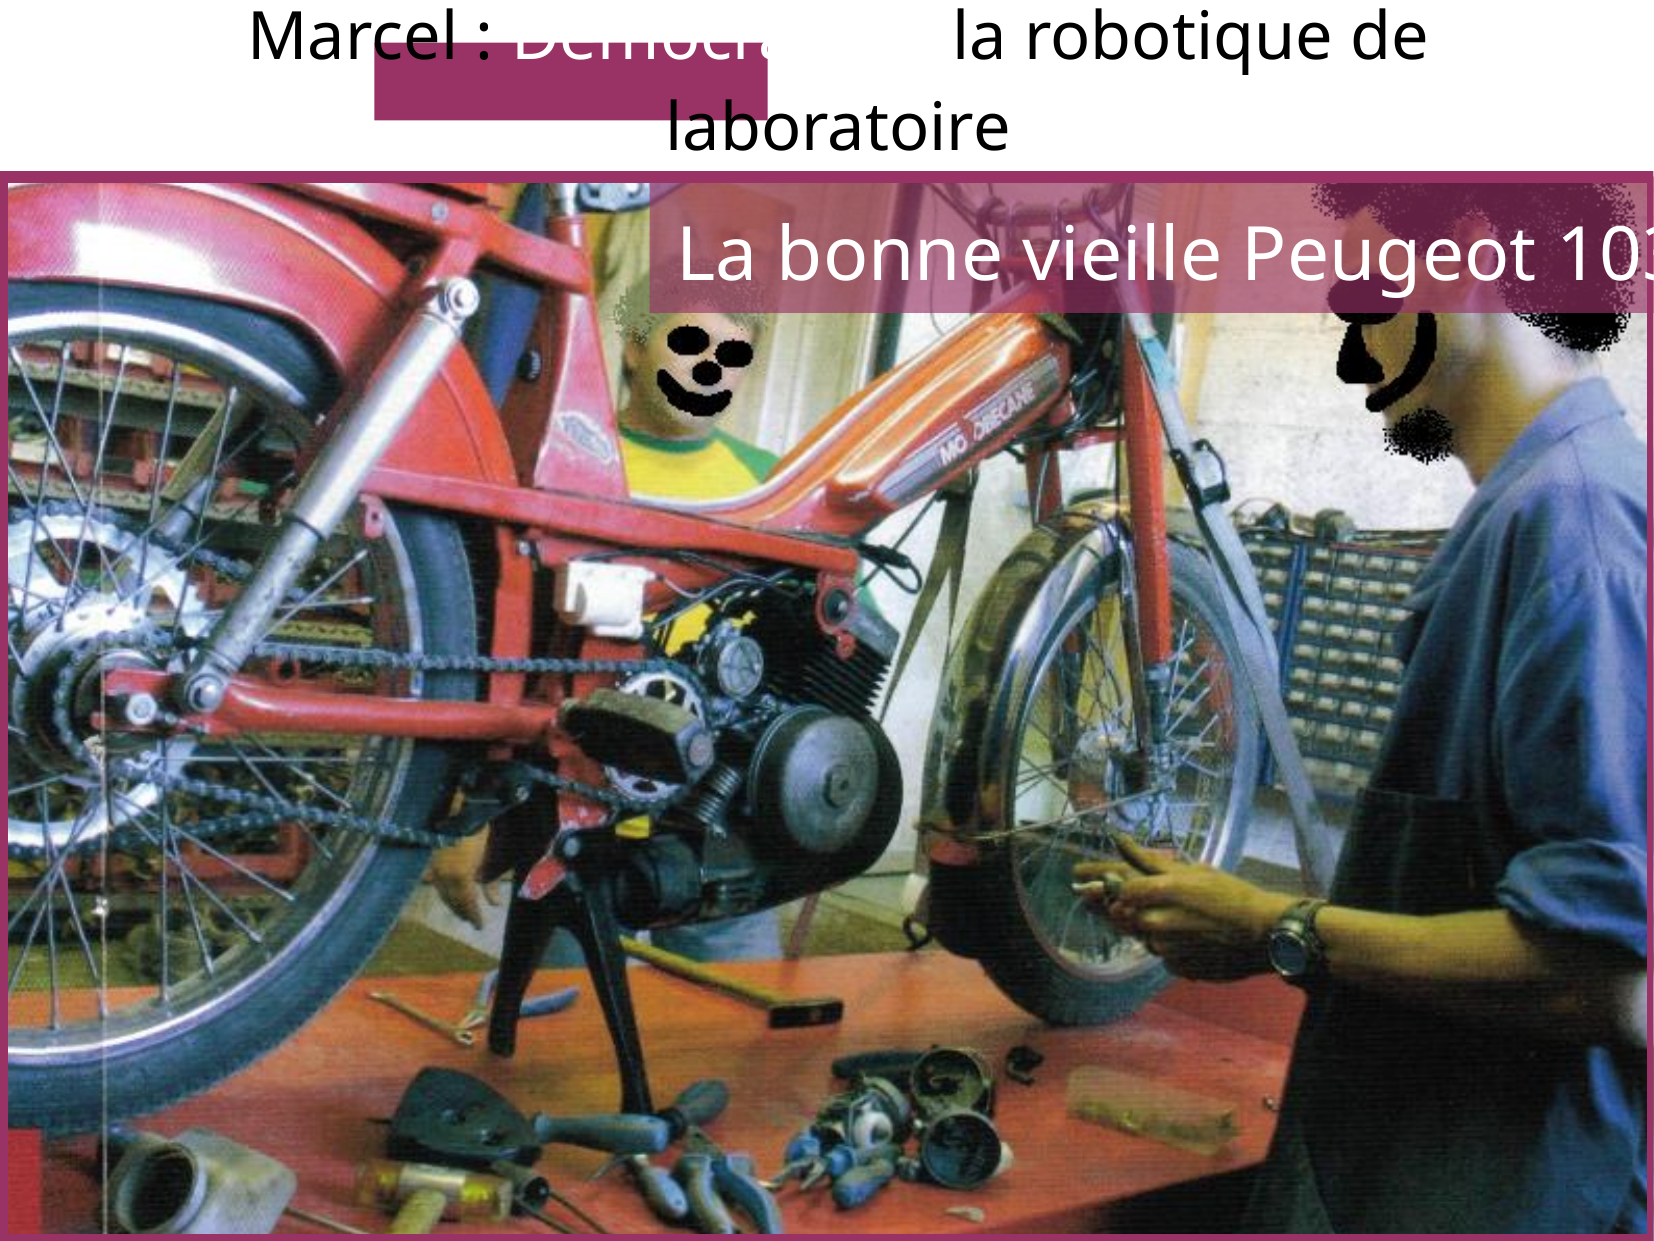

# Marcel : Démocratiser la robotique de laboratoire
La bonne vieille Peugeot 103